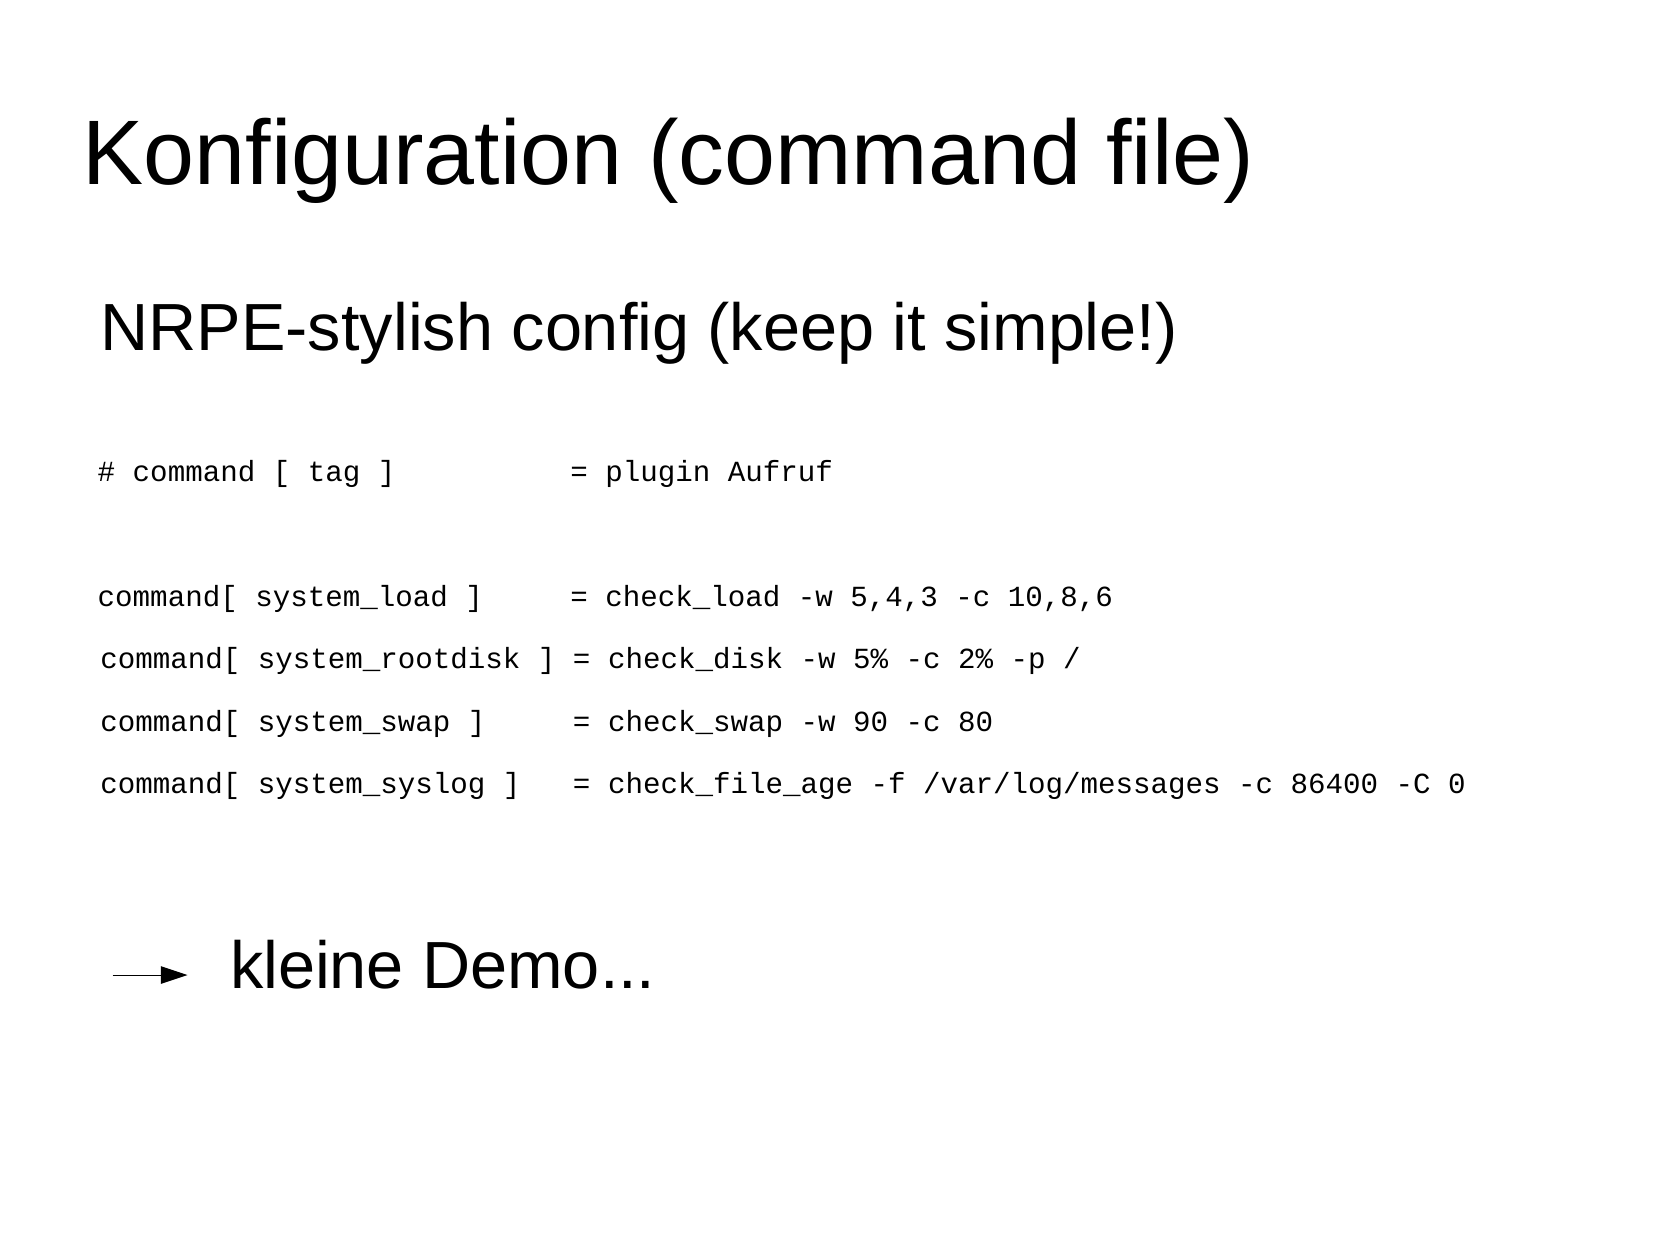

# Konfiguration (command file)
NRPE-stylish config (keep it simple!)
# command [ tag ] = plugin Aufruf
command[ system_load ] = check_load -w 5,4,3 -c 10,8,6
command[ system_rootdisk ] = check_disk -w 5% -c 2% -p /
command[ system_swap ] = check_swap -w 90 -c 80
command[ system_syslog ] = check_file_age -f /var/log/messages -c 86400 -C 0
 kleine Demo...